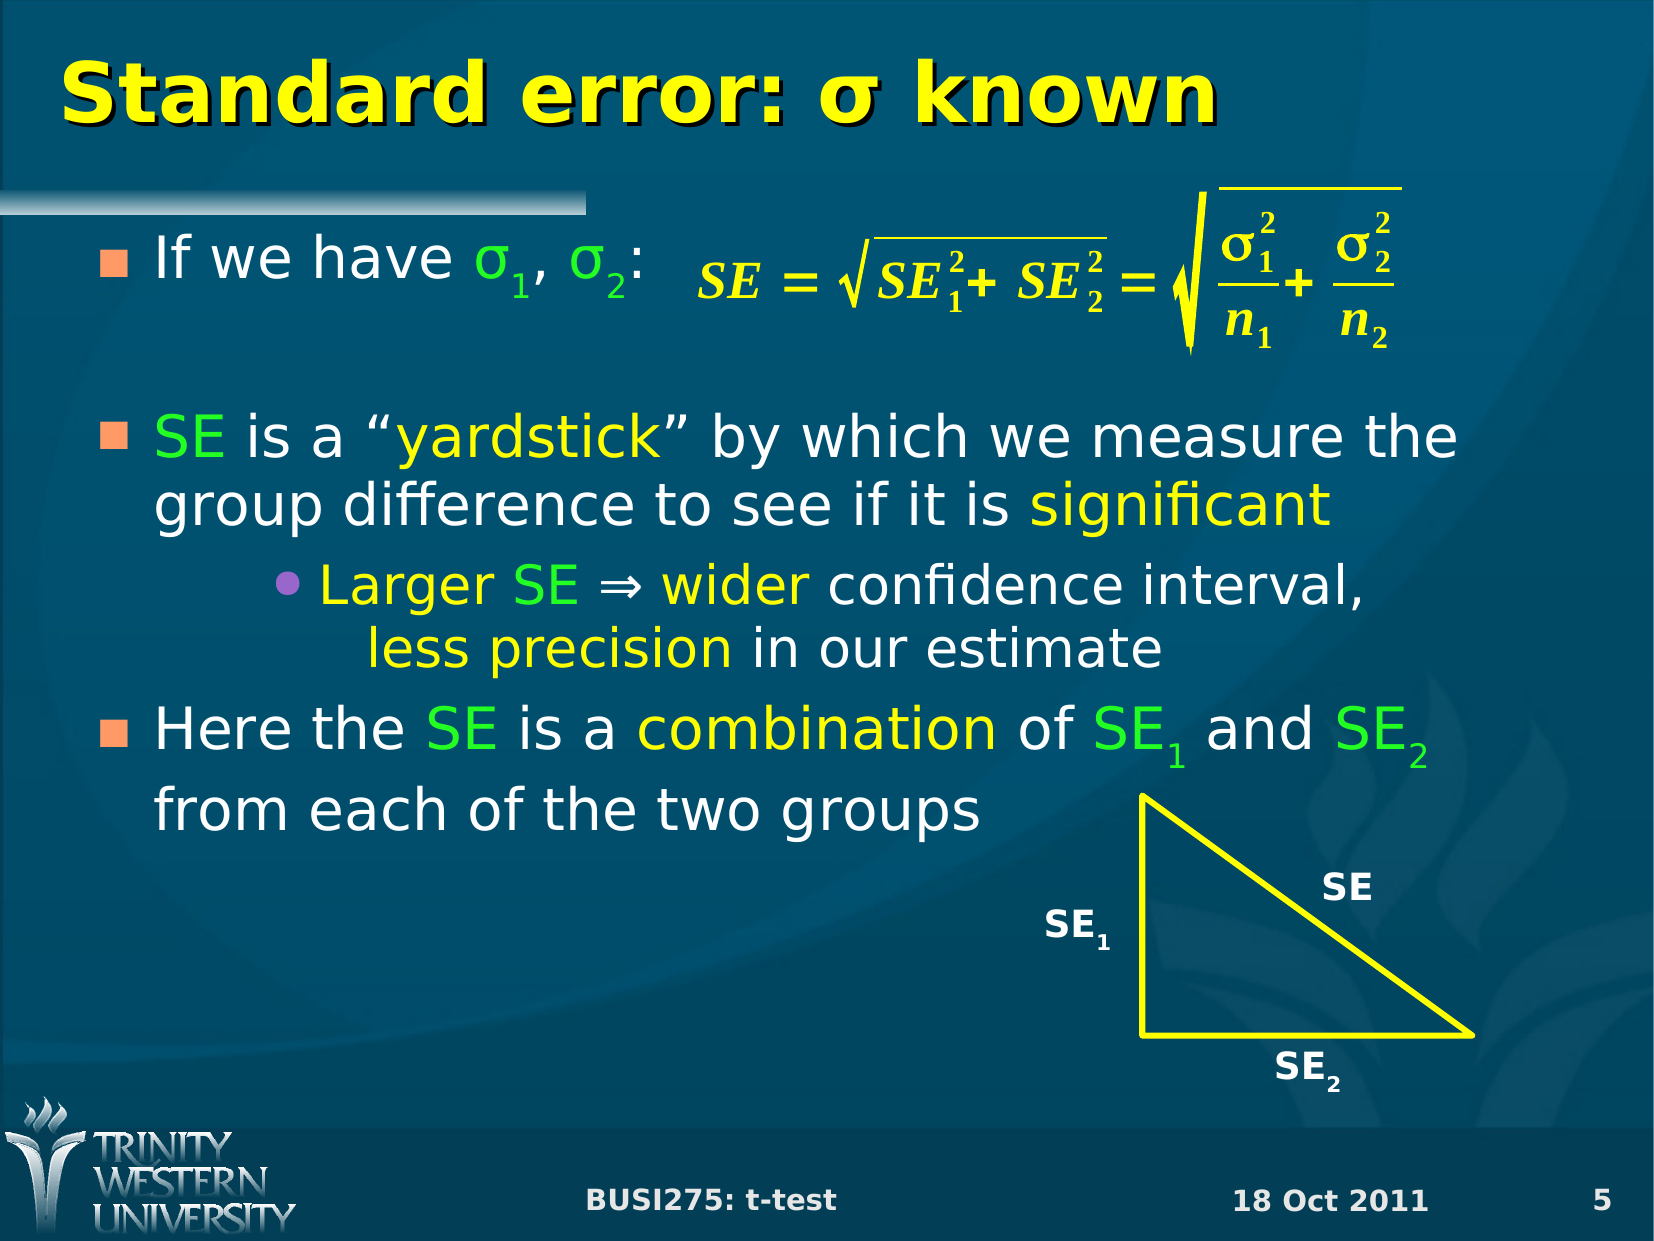

# Standard error: σ known
If we have σ1, σ2:
SE is a “yardstick” by which we measure the group difference to see if it is significant
Larger SE ⇒ wider confidence interval,
less precision in our estimate
Here the SE is a combination of SE1 and SE2 from each of the two groups
SE
SE1
SE2
BUSI275: t-test
18 Oct 2011
5